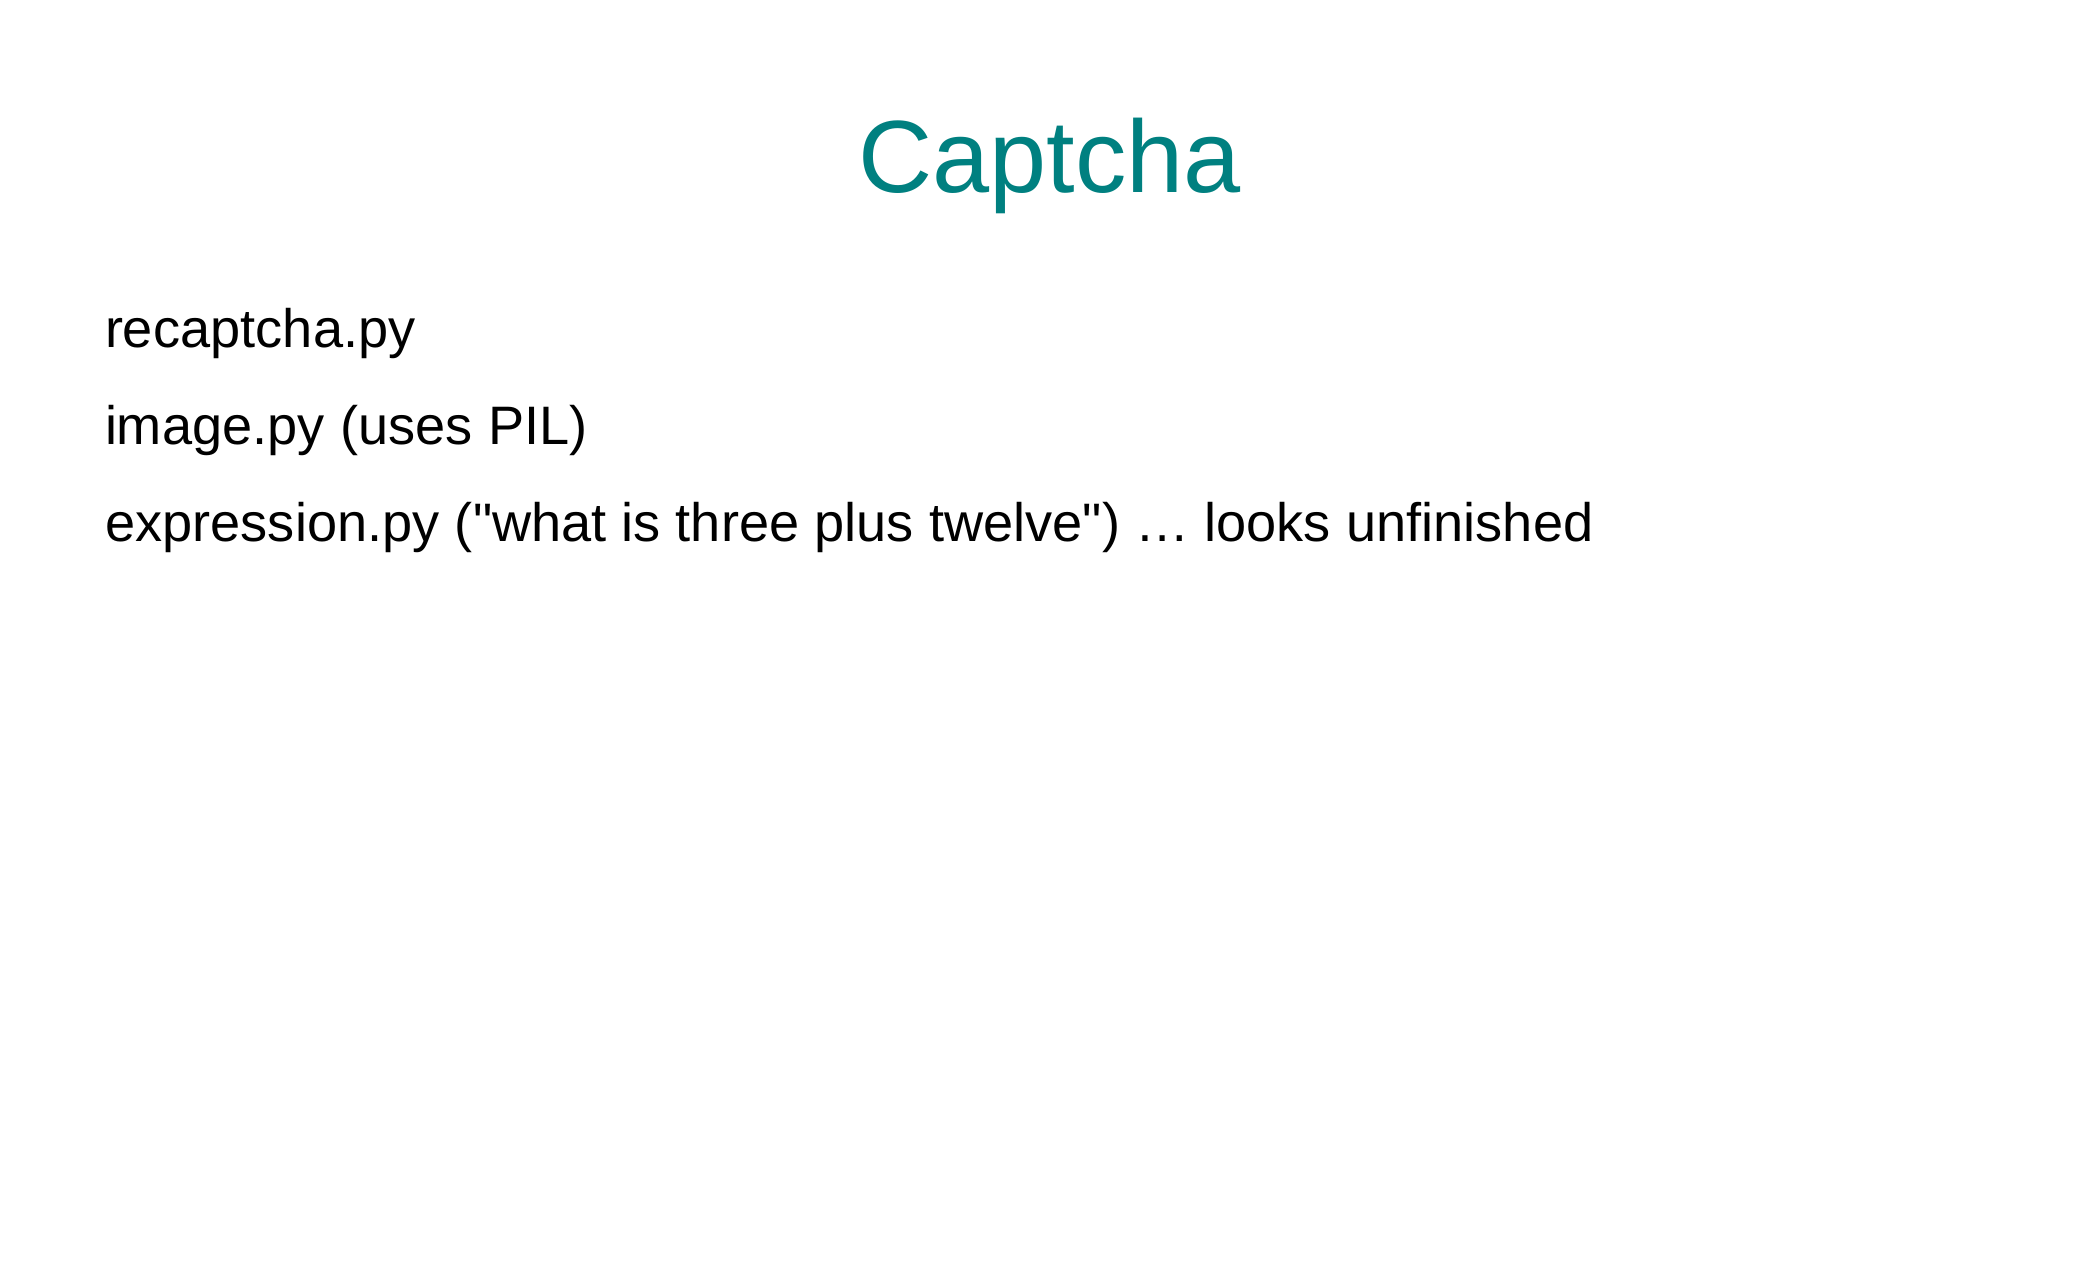

# Captcha
recaptcha.py
image.py (uses PIL)
expression.py ("what is three plus twelve") … looks unfinished